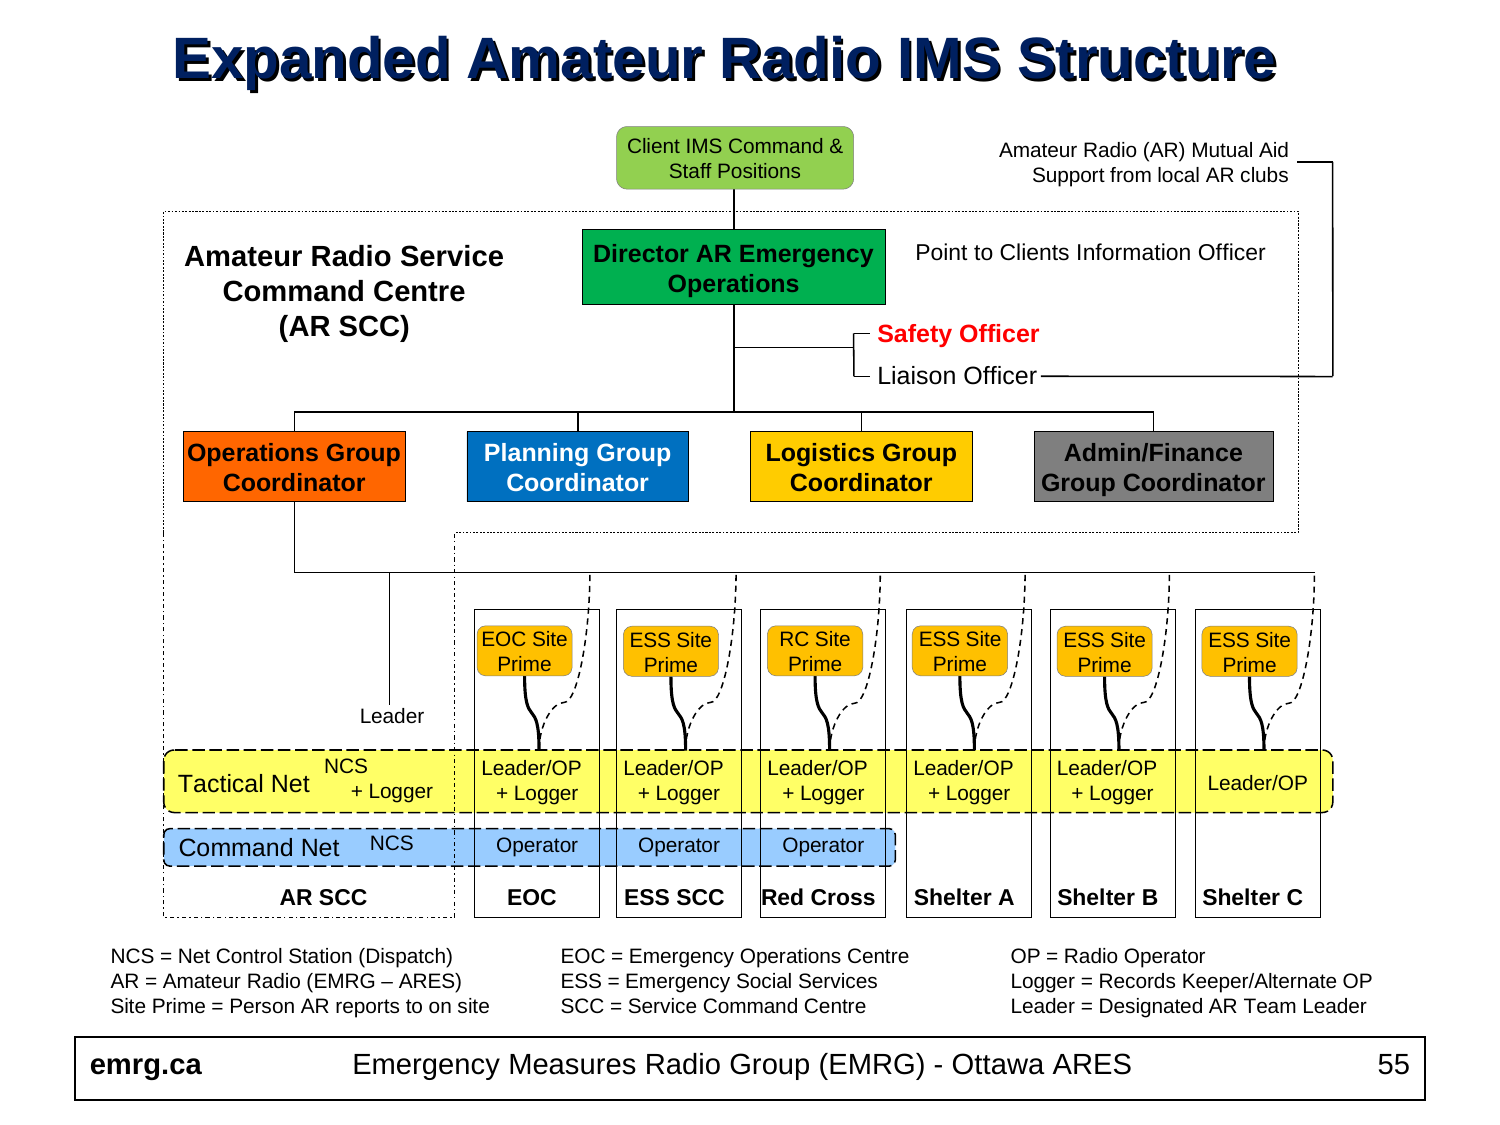

Expanded Amateur Radio IMS Structure
Client IMS Command & Staff Positions
Amateur Radio (AR) Mutual Aid
Support from local AR clubs
Amateur Radio Service Command Centre
(AR SCC)
Director AR Emergency Operations
Point to Clients Information Officer
Safety Officer
Liaison Officer
Operations Group Coordinator
Planning Group Coordinator
Logistics Group Coordinator
Admin/Finance Group Coordinator
EOC Site Prime
RC Site Prime
ESS Site Prime
ESS Site Prime
ESS Site Prime
ESS Site Prime
Leader
NCS + Logger
NCS
Leader/OP + Logger
Operator
Leader/OP + Logger
Operator
Leader/OP + Logger
Operator
Leader/OP + Logger
Leader/OP + Logger
Leader/OP
Tactical Net
Command Net
AR SCC
EOC
ESS SCC
Red Cross
Shelter A
Shelter B
Shelter C
NCS = Net Control Station (Dispatch)	EOC = Emergency Operations Centre	OP = Radio Operator
AR = Amateur Radio (EMRG – ARES)	ESS = Emergency Social Services	Logger = Records Keeper/Alternate OP
Site Prime = Person AR reports to on site	SCC = Service Command Centre	Leader = Designated AR Team Leader
Emergency Measures Radio Group (EMRG) - Ottawa ARES